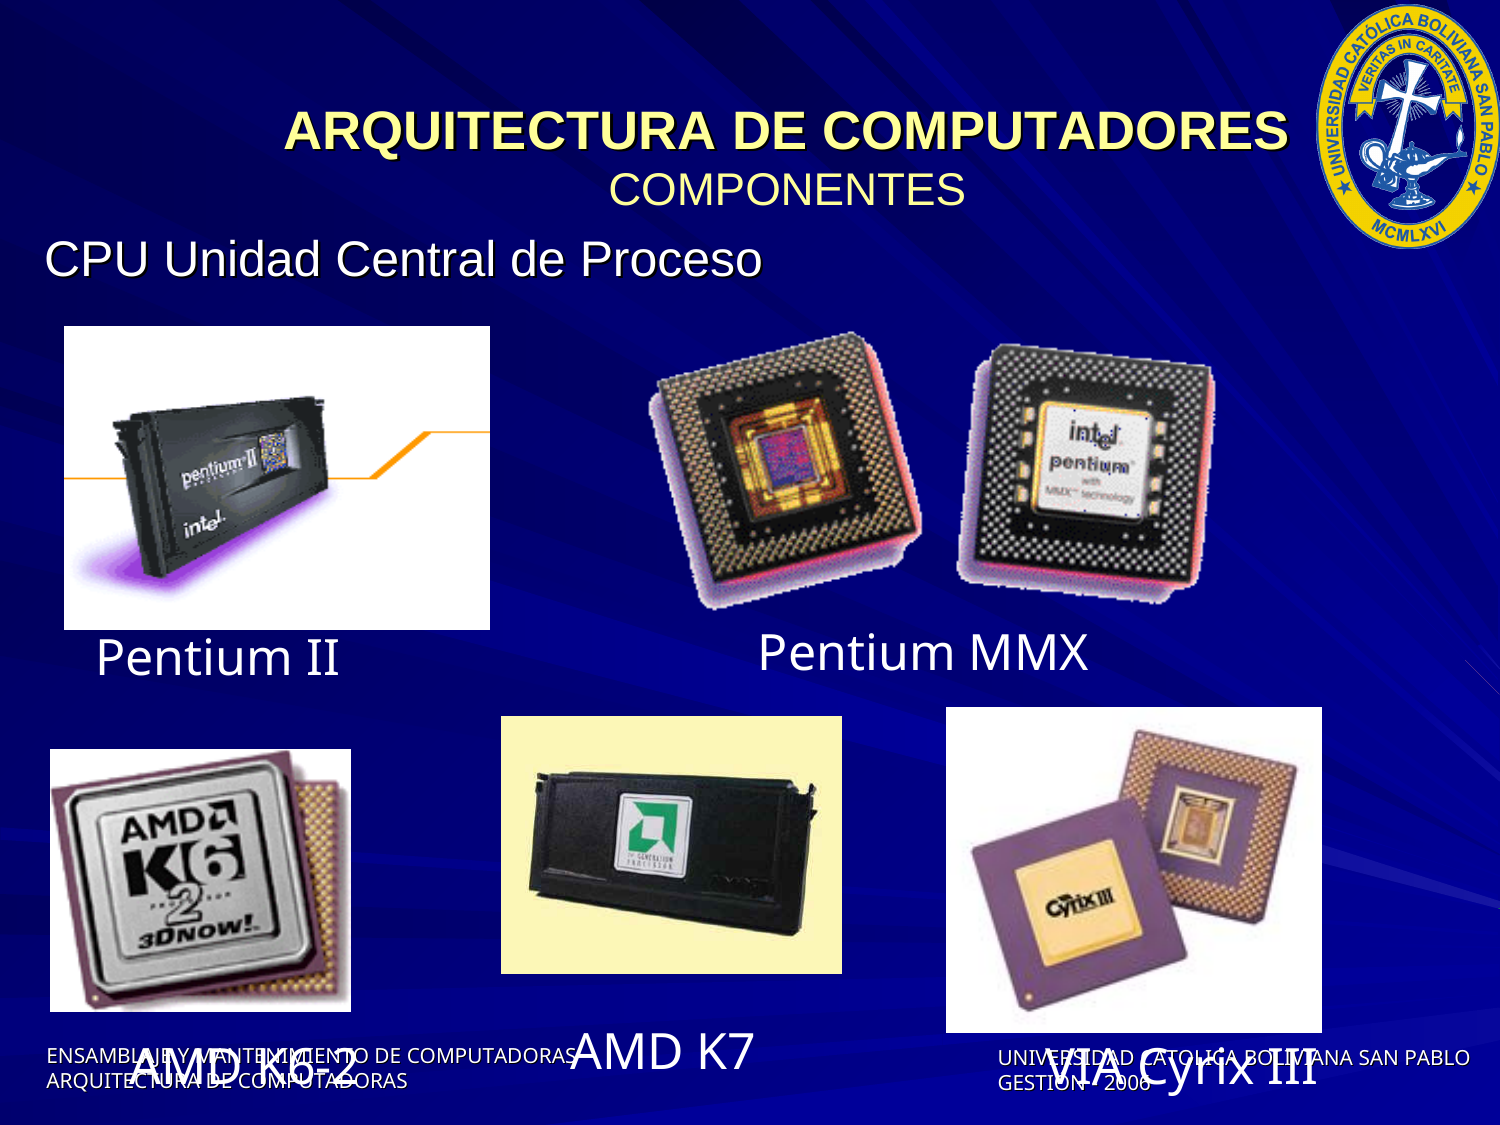

ARQUITECTURA DE COMPUTADORES
COMPONENTES
# CPU Unidad Central de Proceso
Pentium MMX
Pentium II
AMD K7
AMD K6-2
VIA Cyrix III